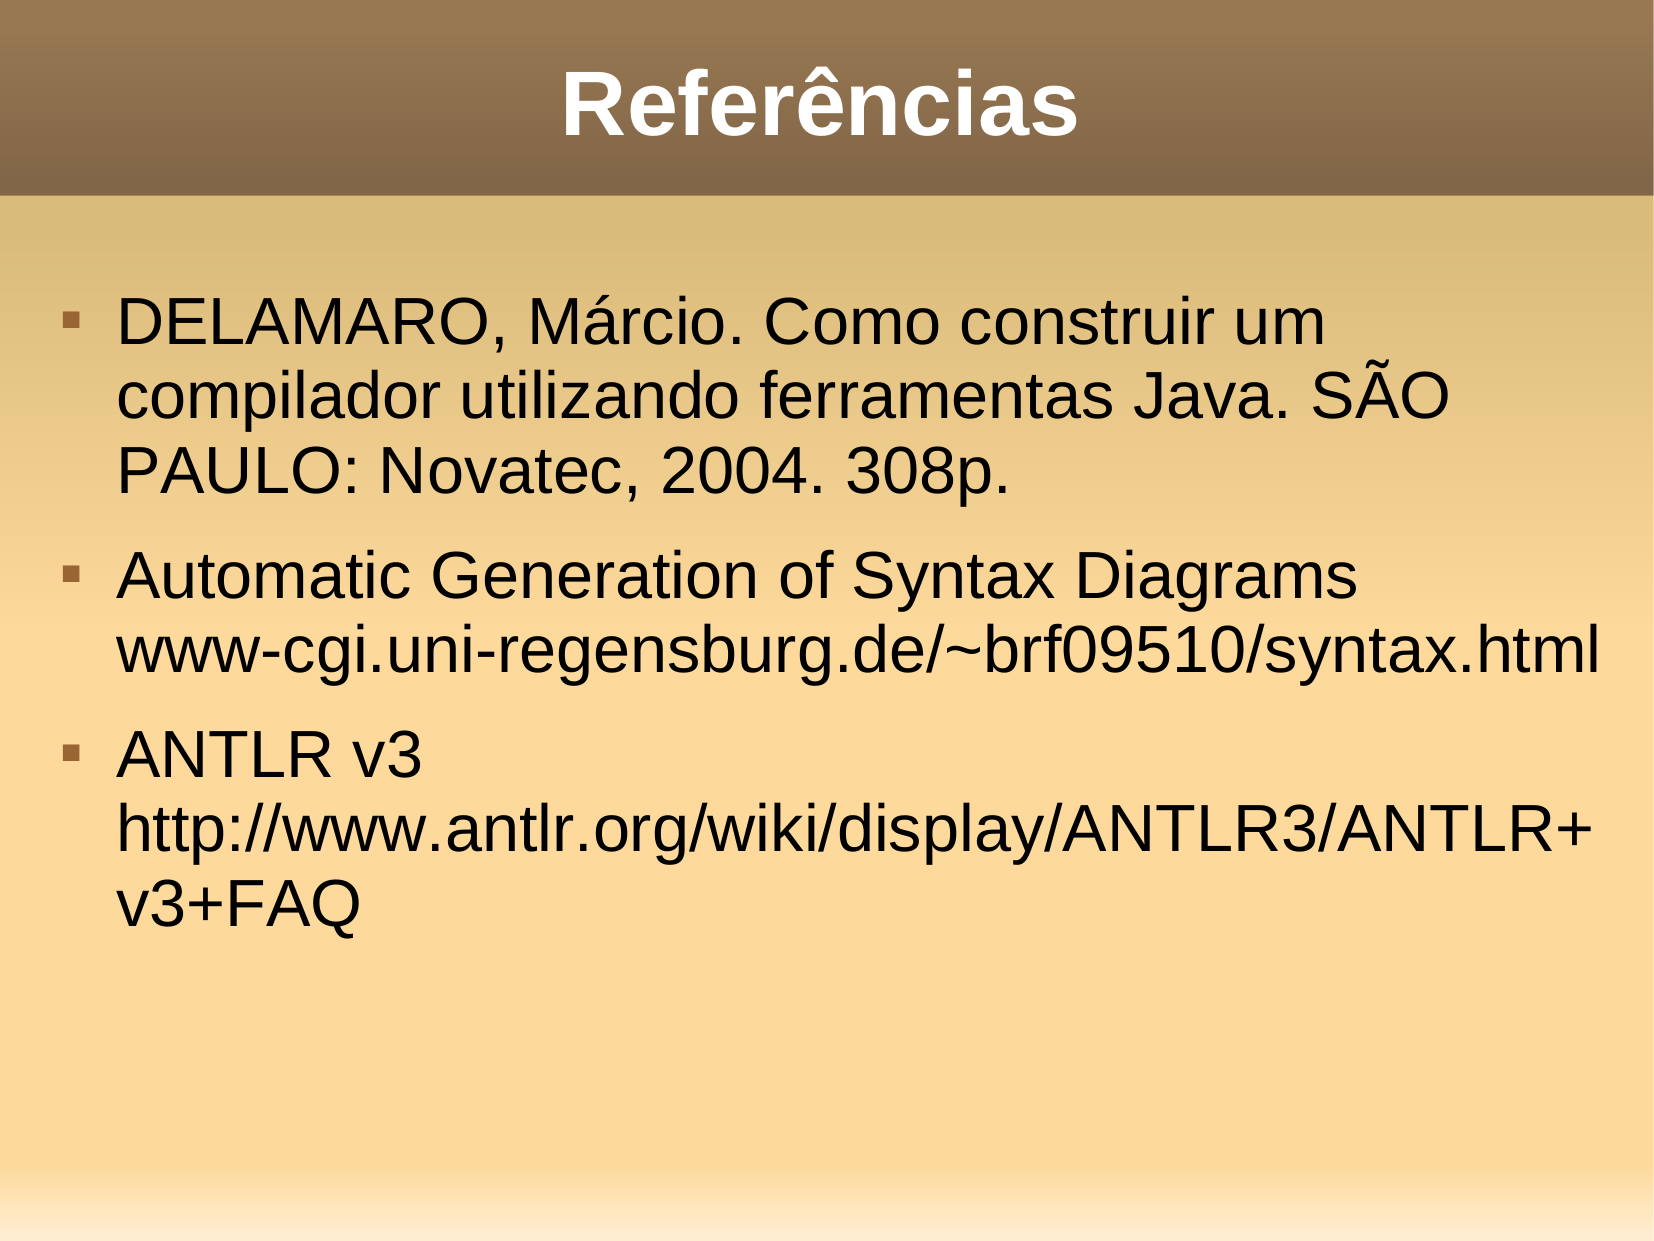

# Referências
DELAMARO, Márcio. Como construir um compilador utilizando ferramentas Java. SÃO PAULO: Novatec, 2004. 308p.
Automatic Generation of Syntax Diagrams
www-cgi.uni-regensburg.de/~brf09510/syntax.html
ANTLR v3 http://www.antlr.org/wiki/display/ANTLR3/ANTLR+v3+FAQ